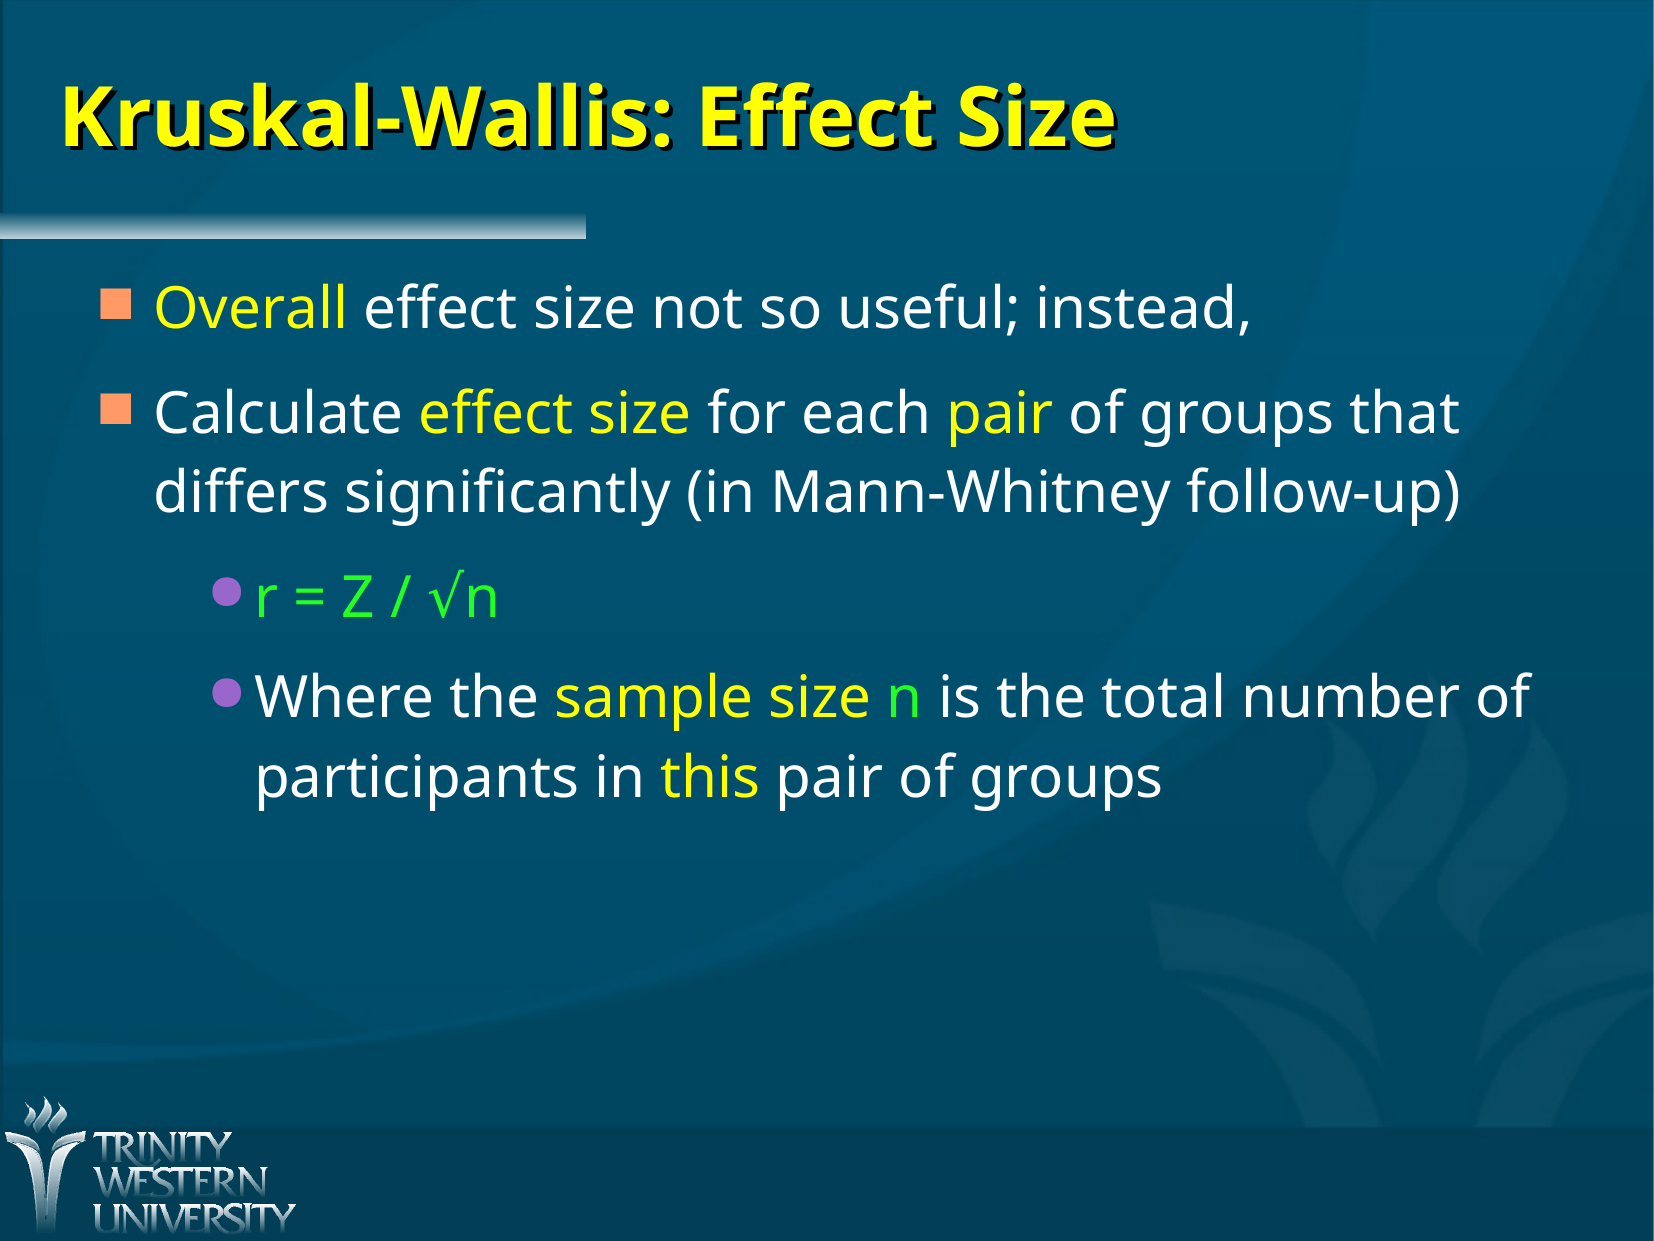

# Kruskal-Wallis: Effect Size
Overall effect size not so useful; instead,
Calculate effect size for each pair of groups that differs significantly (in Mann-Whitney follow-up)
r = Z / √n
Where the sample size n is the total number of participants in this pair of groups